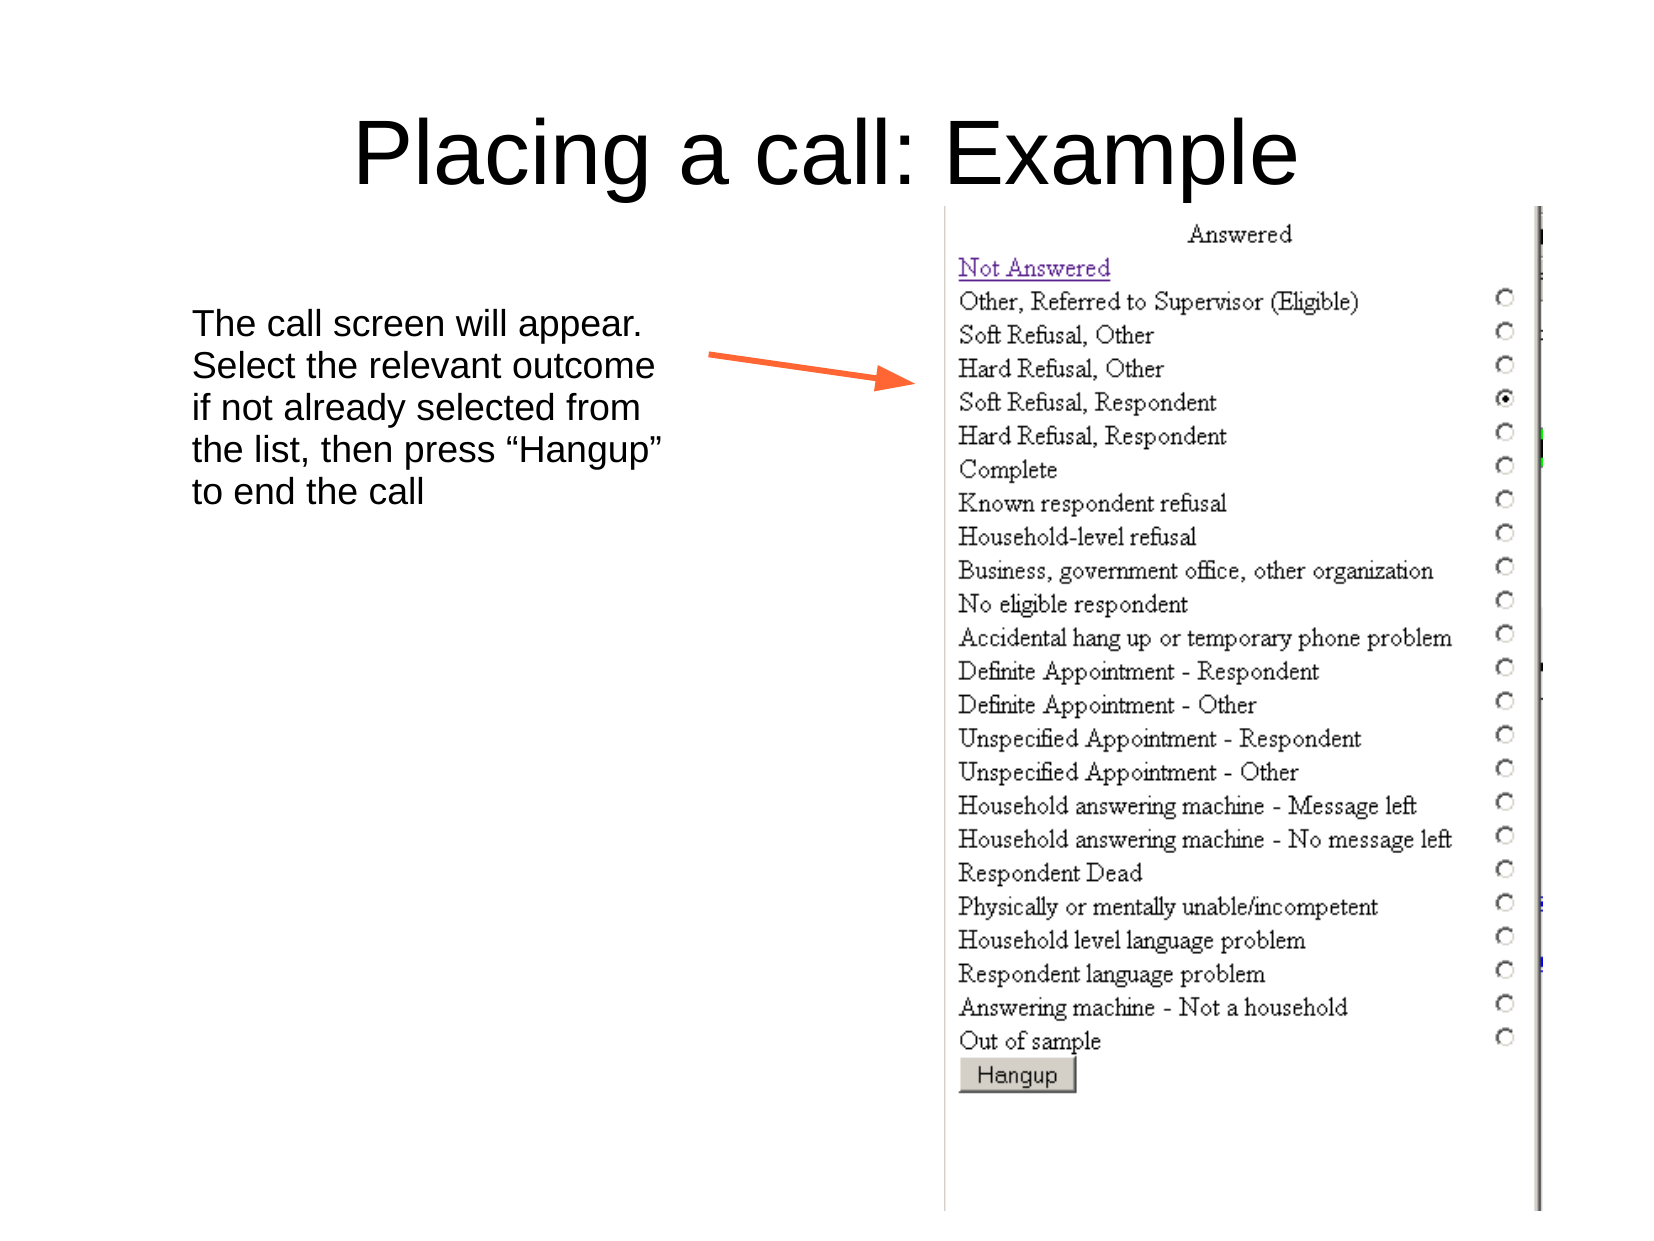

# Placing a call: Example
The call screen will appear.
Select the relevant outcome if not already selected from the list, then press “Hangup” to end the call